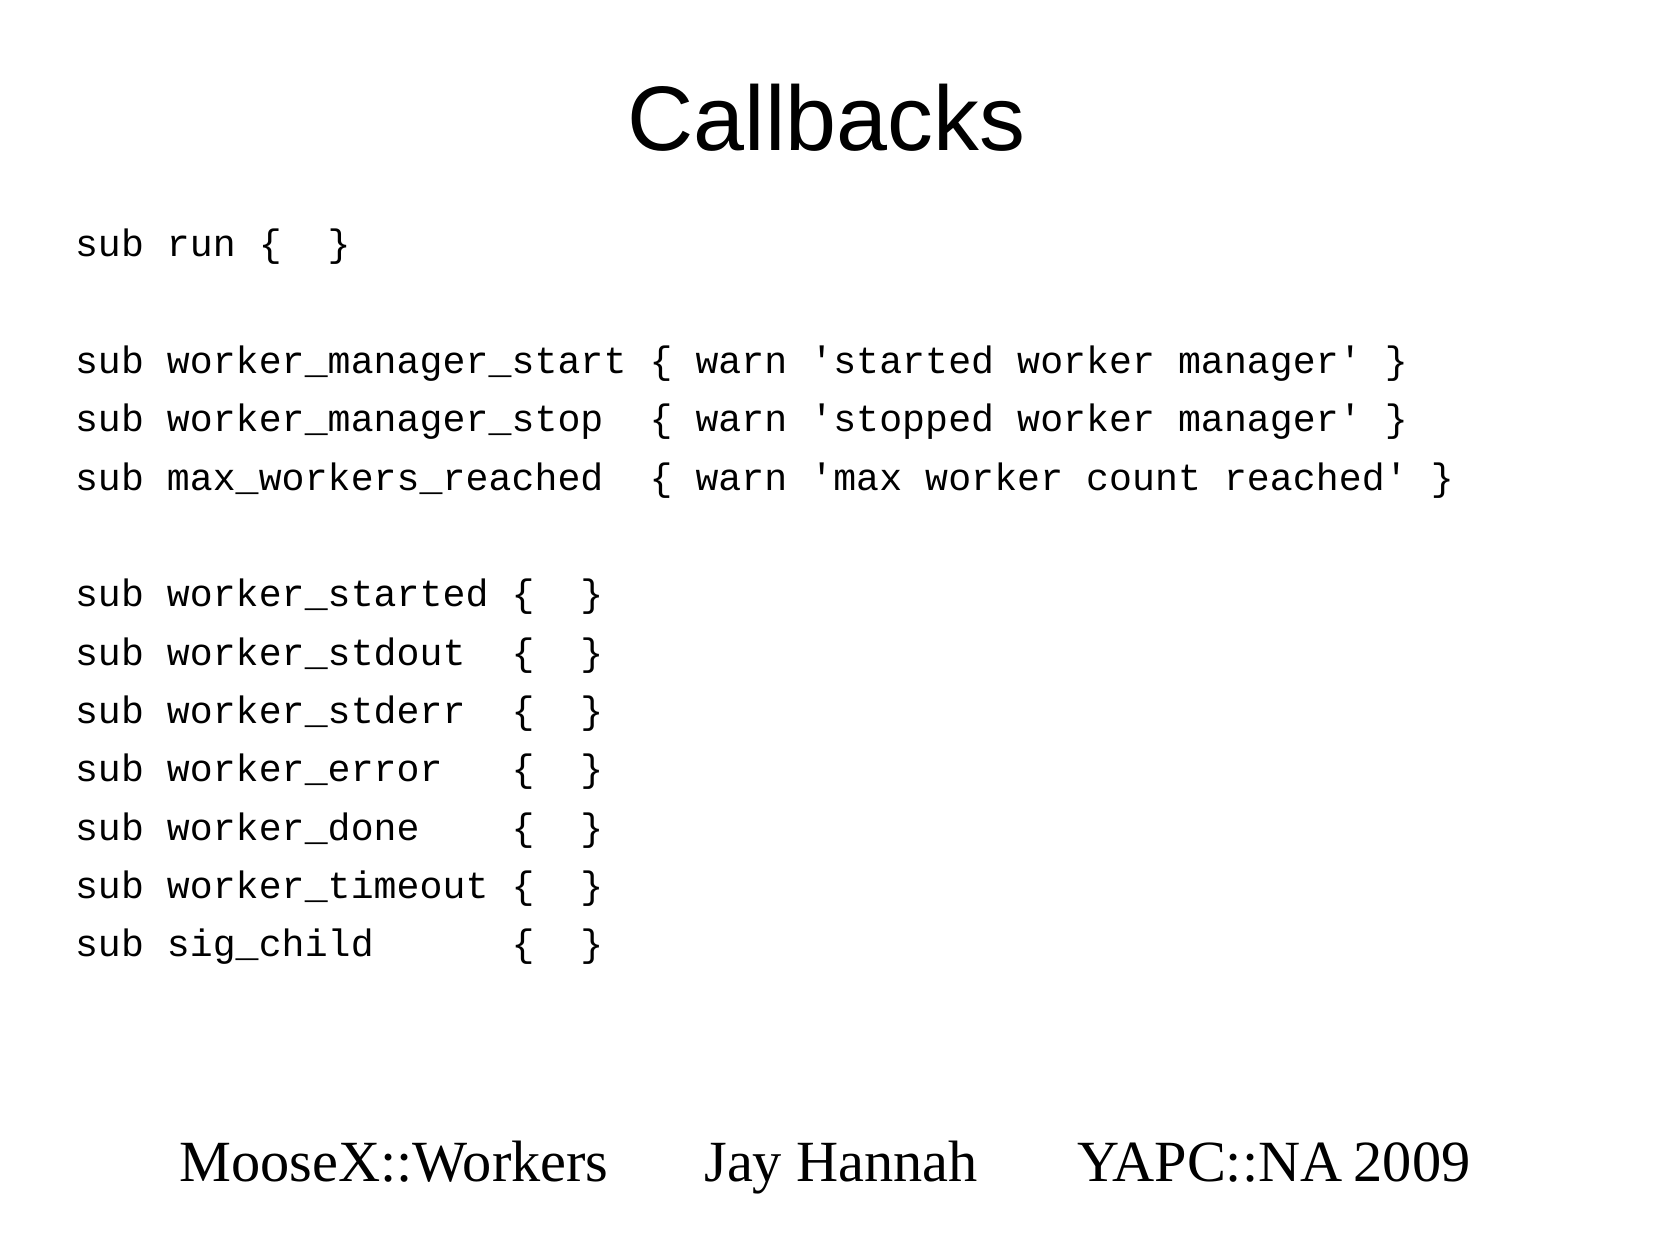

# Callbacks
sub run { }
sub worker_manager_start { warn 'started worker manager' }
sub worker_manager_stop { warn 'stopped worker manager' }
sub max_workers_reached { warn 'max worker count reached' }
sub worker_started { }
sub worker_stdout { }
sub worker_stderr { }
sub worker_error { }
sub worker_done { }
sub worker_timeout { }
sub sig_child { }